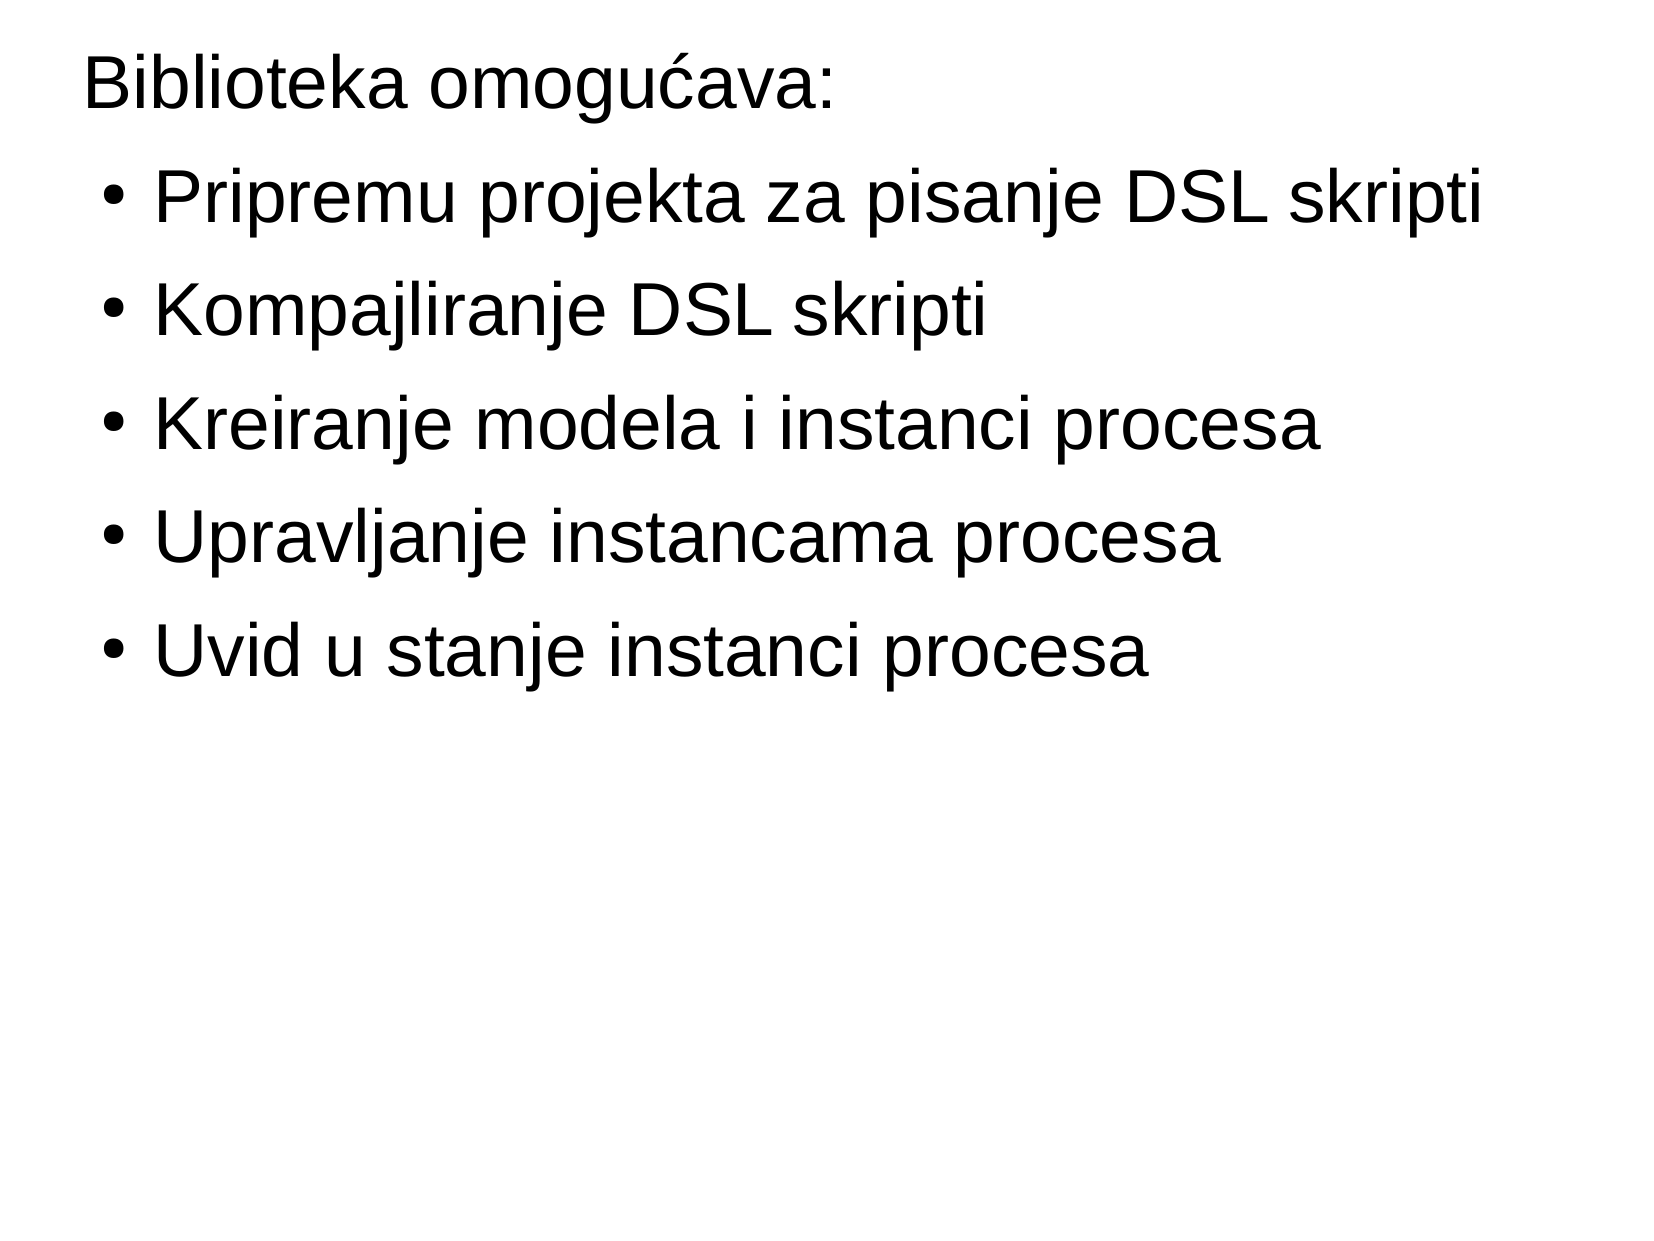

# Biblioteka omogućava:
Pripremu projekta za pisanje DSL skripti
Kompajliranje DSL skripti
Kreiranje modela i instanci procesa
Upravljanje instancama procesa
Uvid u stanje instanci procesa